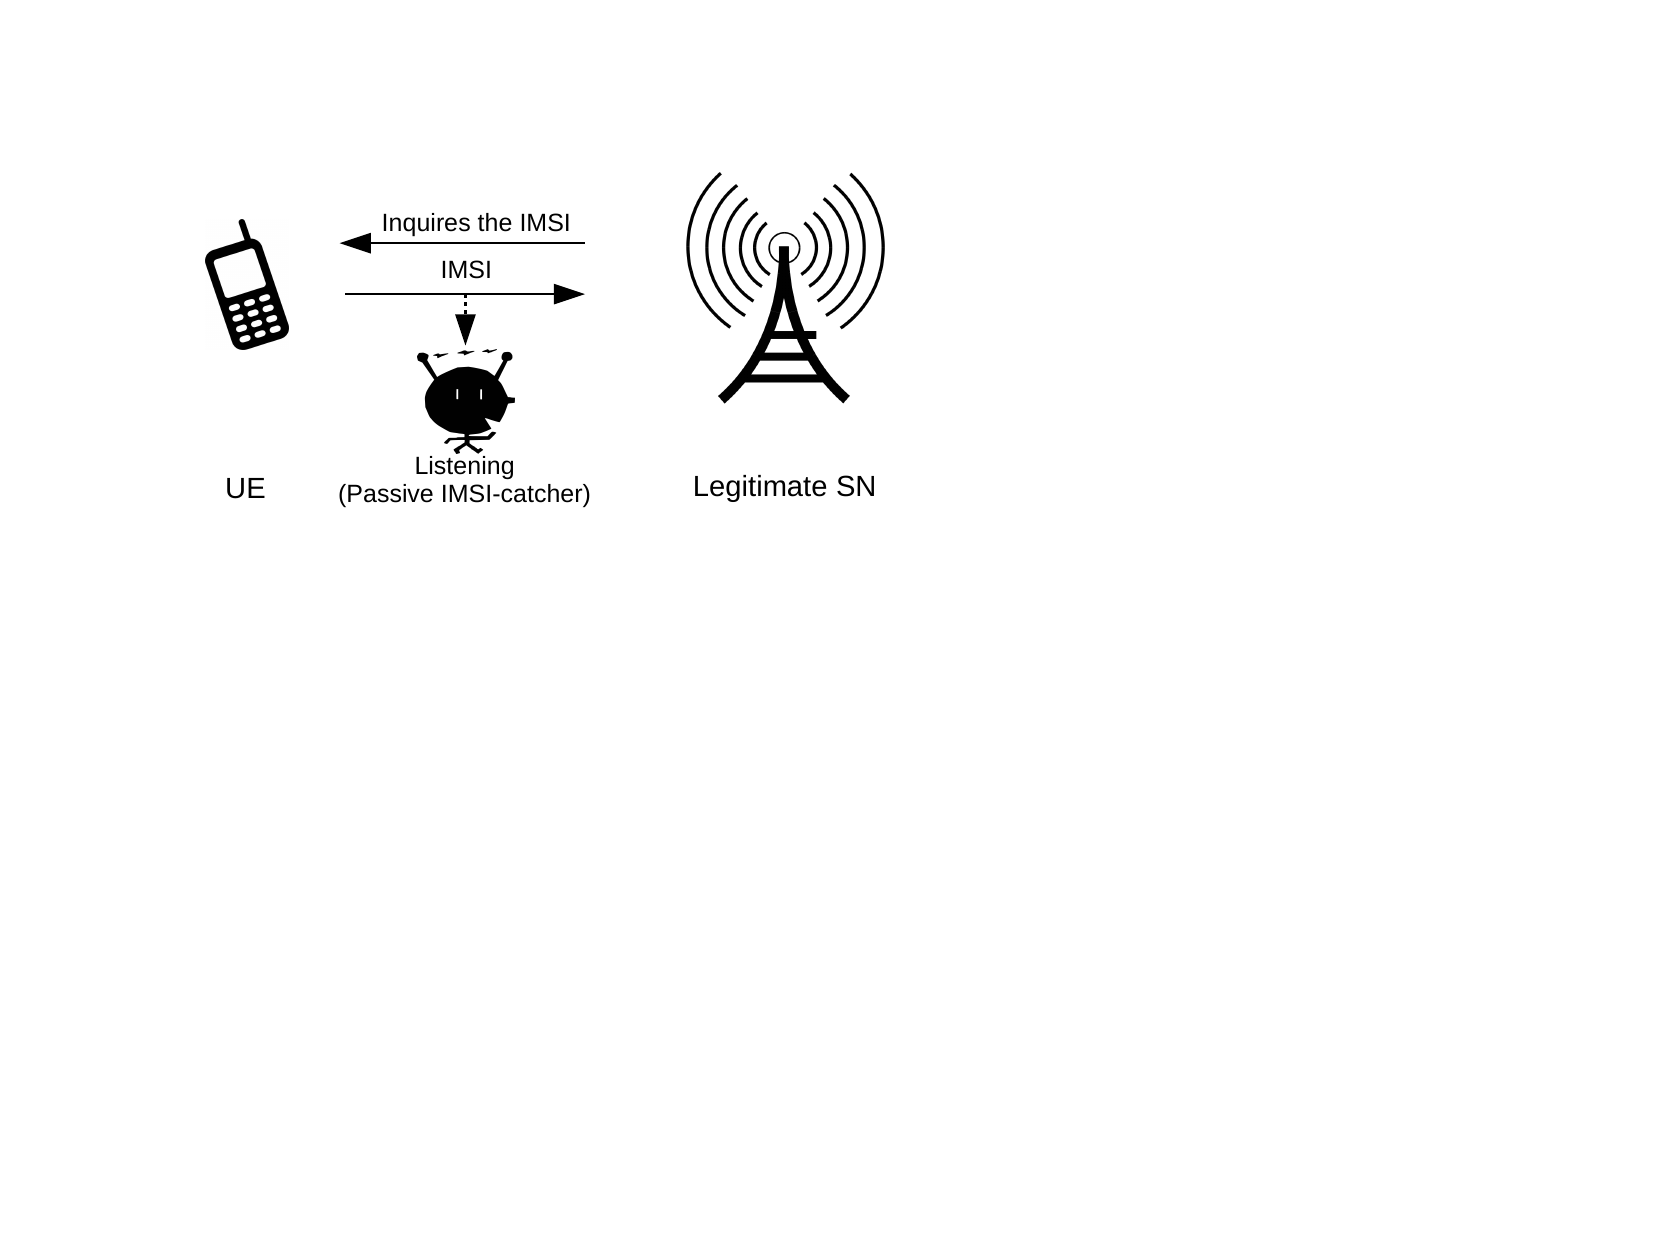

Inquires the IMSI
IMSI
Listening
(Passive IMSI-catcher)
Legitimate SN
UE